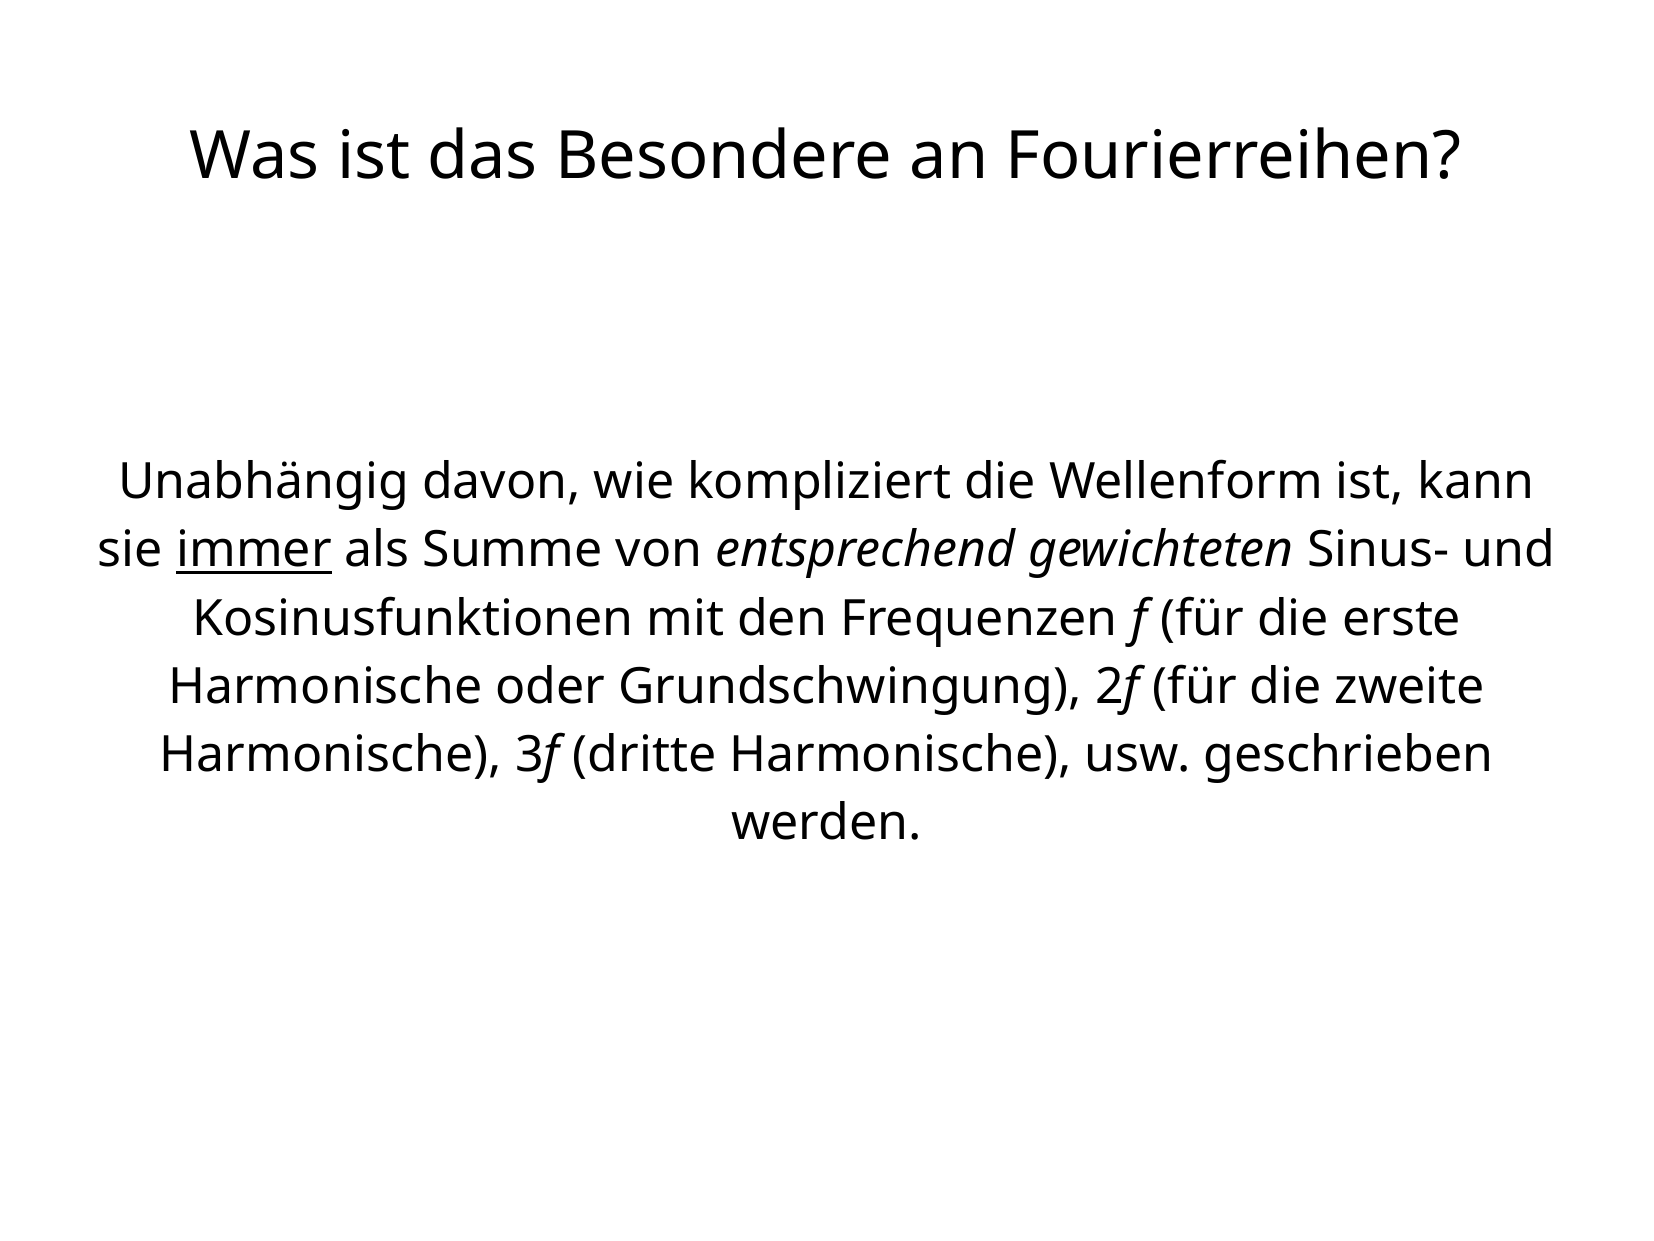

# Was ist das Besondere an Fourierreihen?
Unabhängig davon, wie kompliziert die Wellenform ist, kann sie immer als Summe von entsprechend gewichteten Sinus- und Kosinusfunktionen mit den Frequenzen f (für die erste Harmonische oder Grundschwingung), 2f (für die zweite Harmonische), 3f (dritte Harmonische), usw. geschrieben werden.